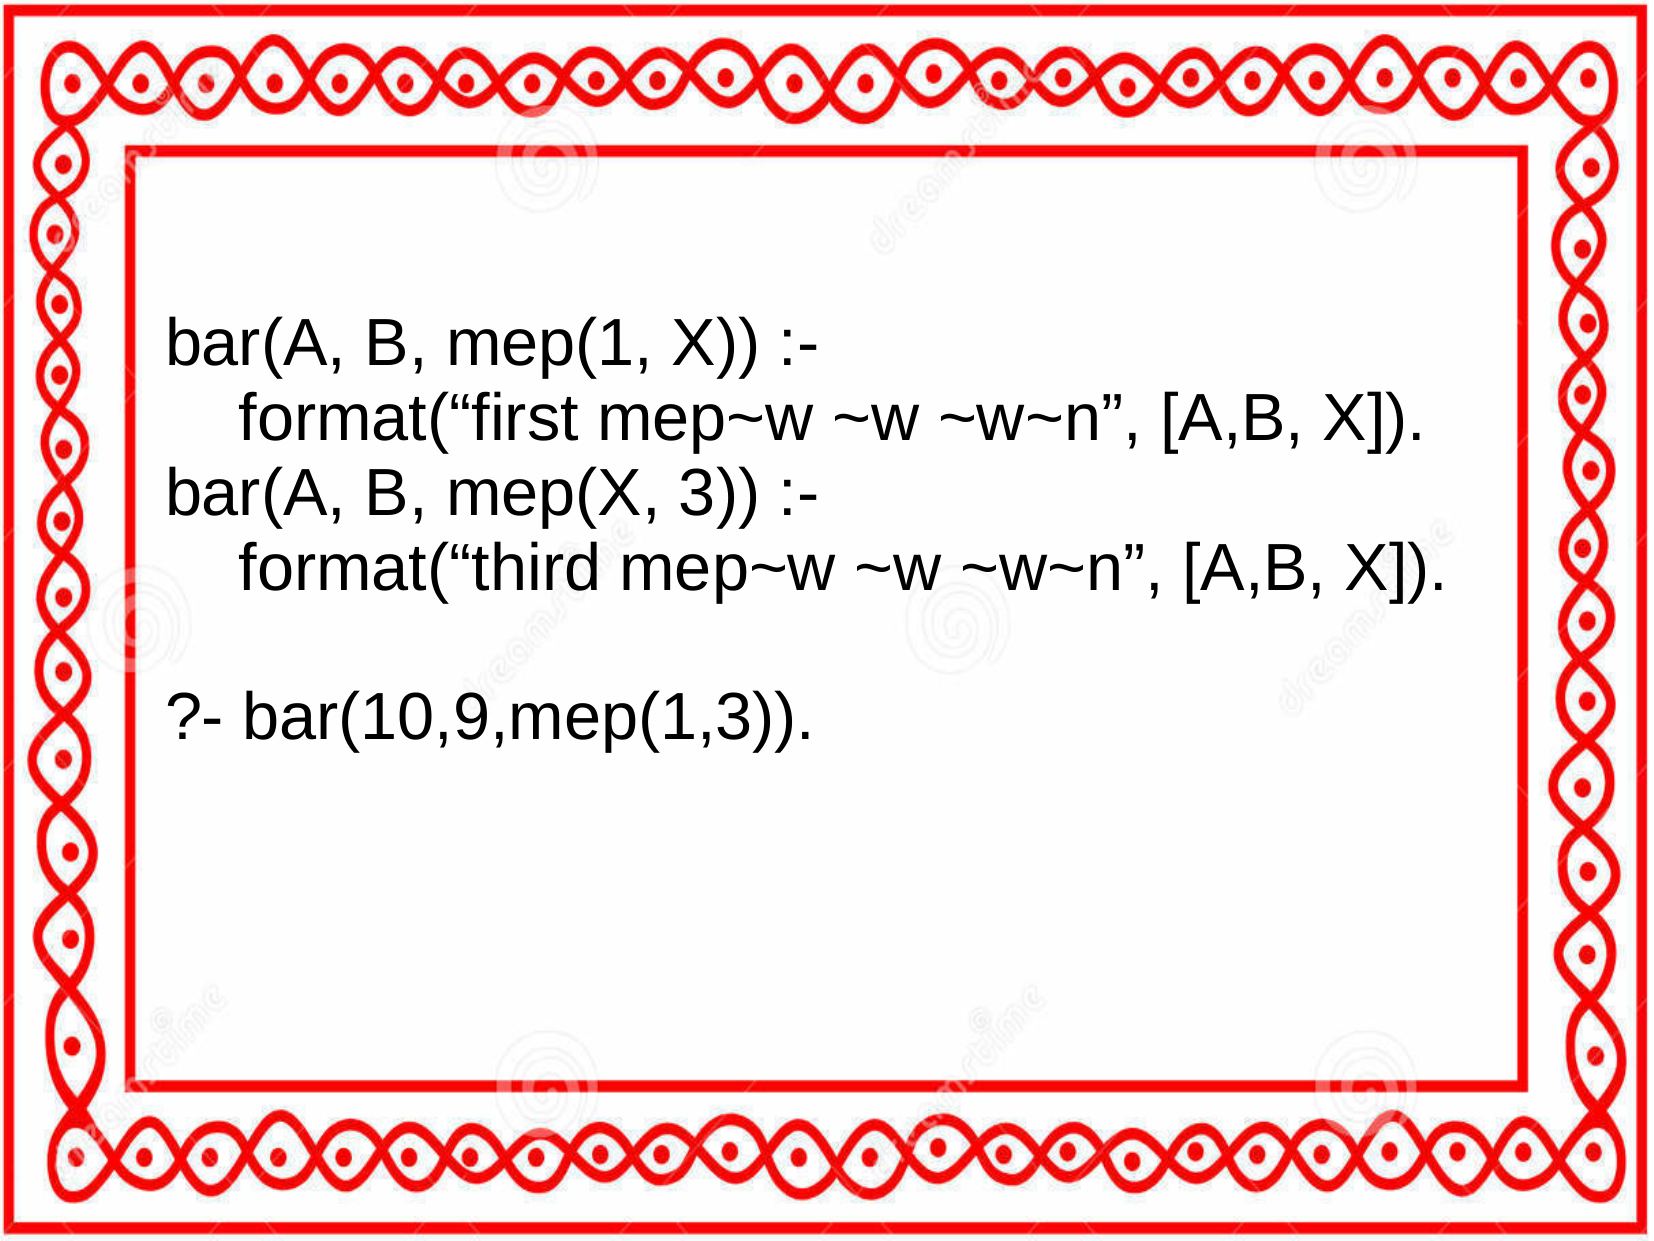

# bar(A, B, mep(1, X)) :-
 format(“first mep~w ~w ~w~n”, [A,B, X]).
bar(A, B, mep(X, 3)) :-
 format(“third mep~w ~w ~w~n”, [A,B, X]).
?- bar(10,9,mep(1,3)).